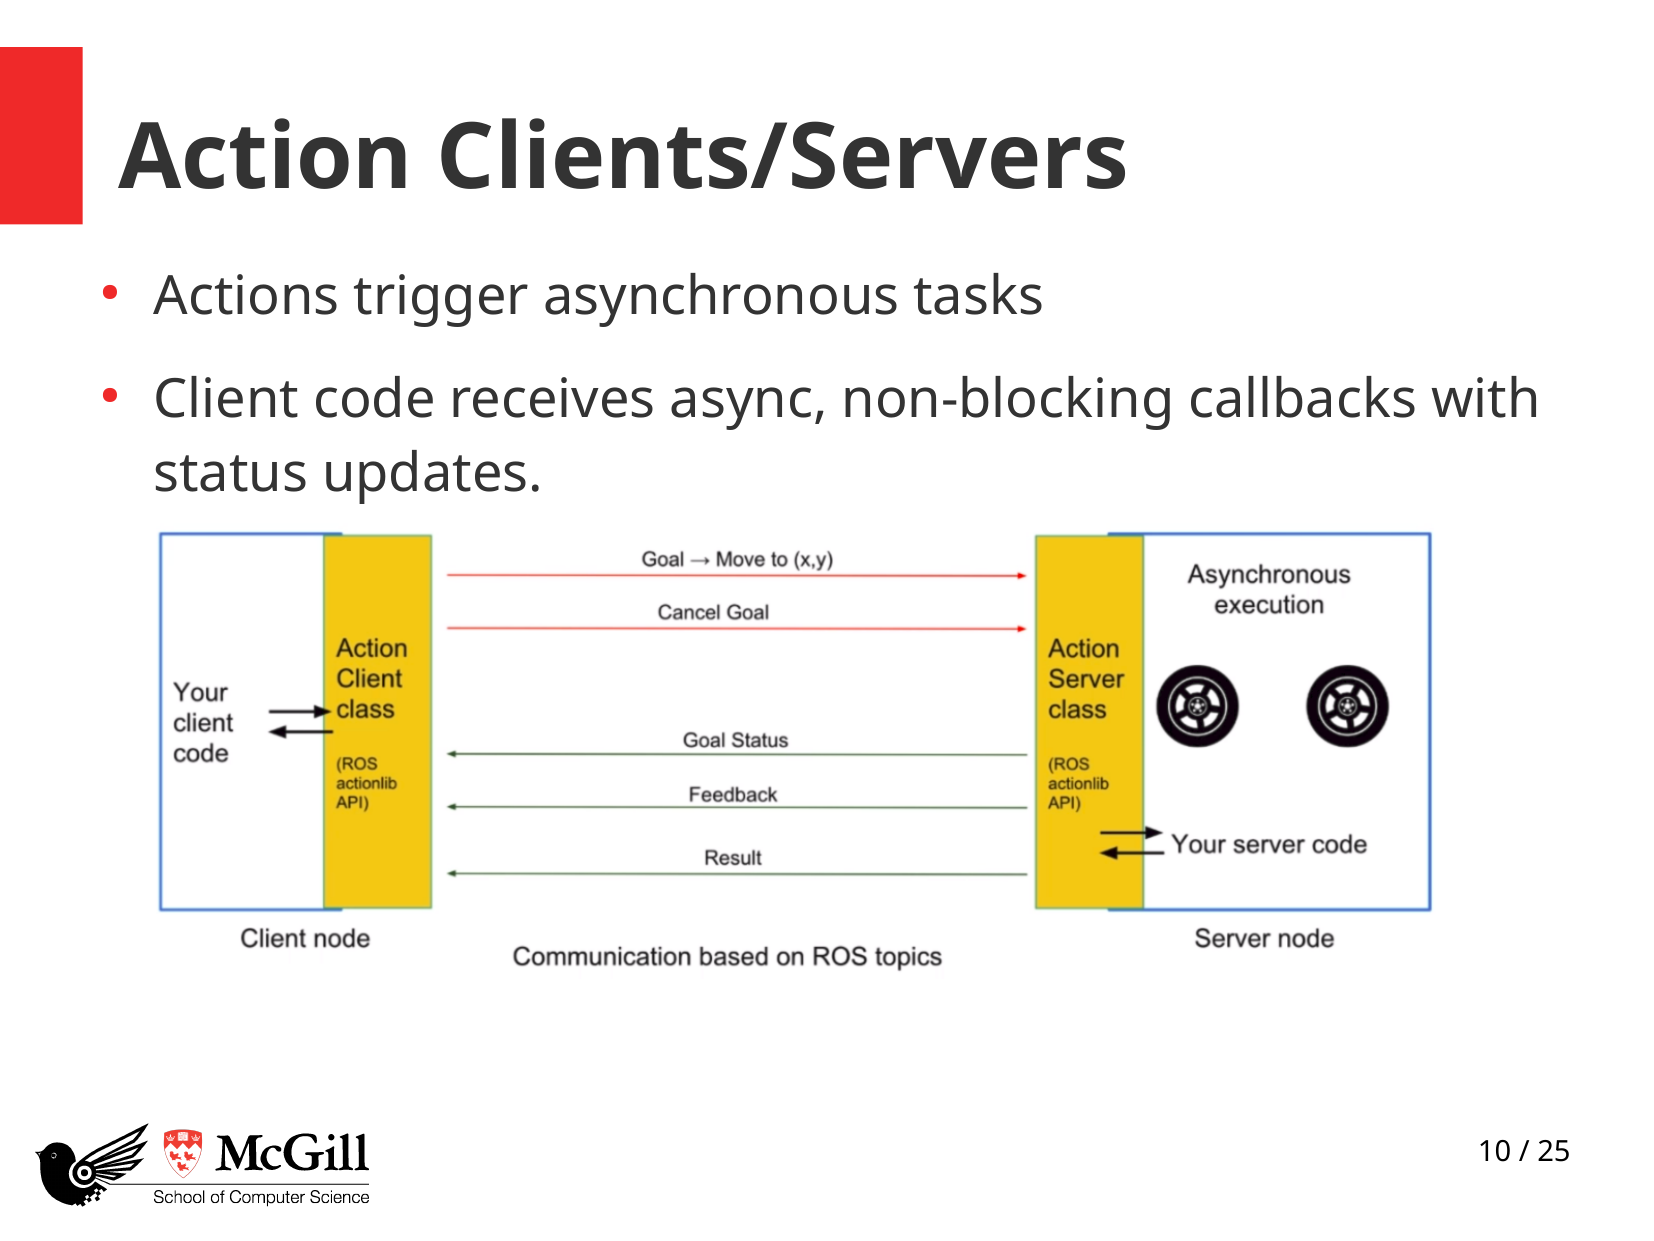

# Action Clients/Servers
Actions trigger asynchronous tasks
Client code receives async, non-blocking callbacks with status updates.
10